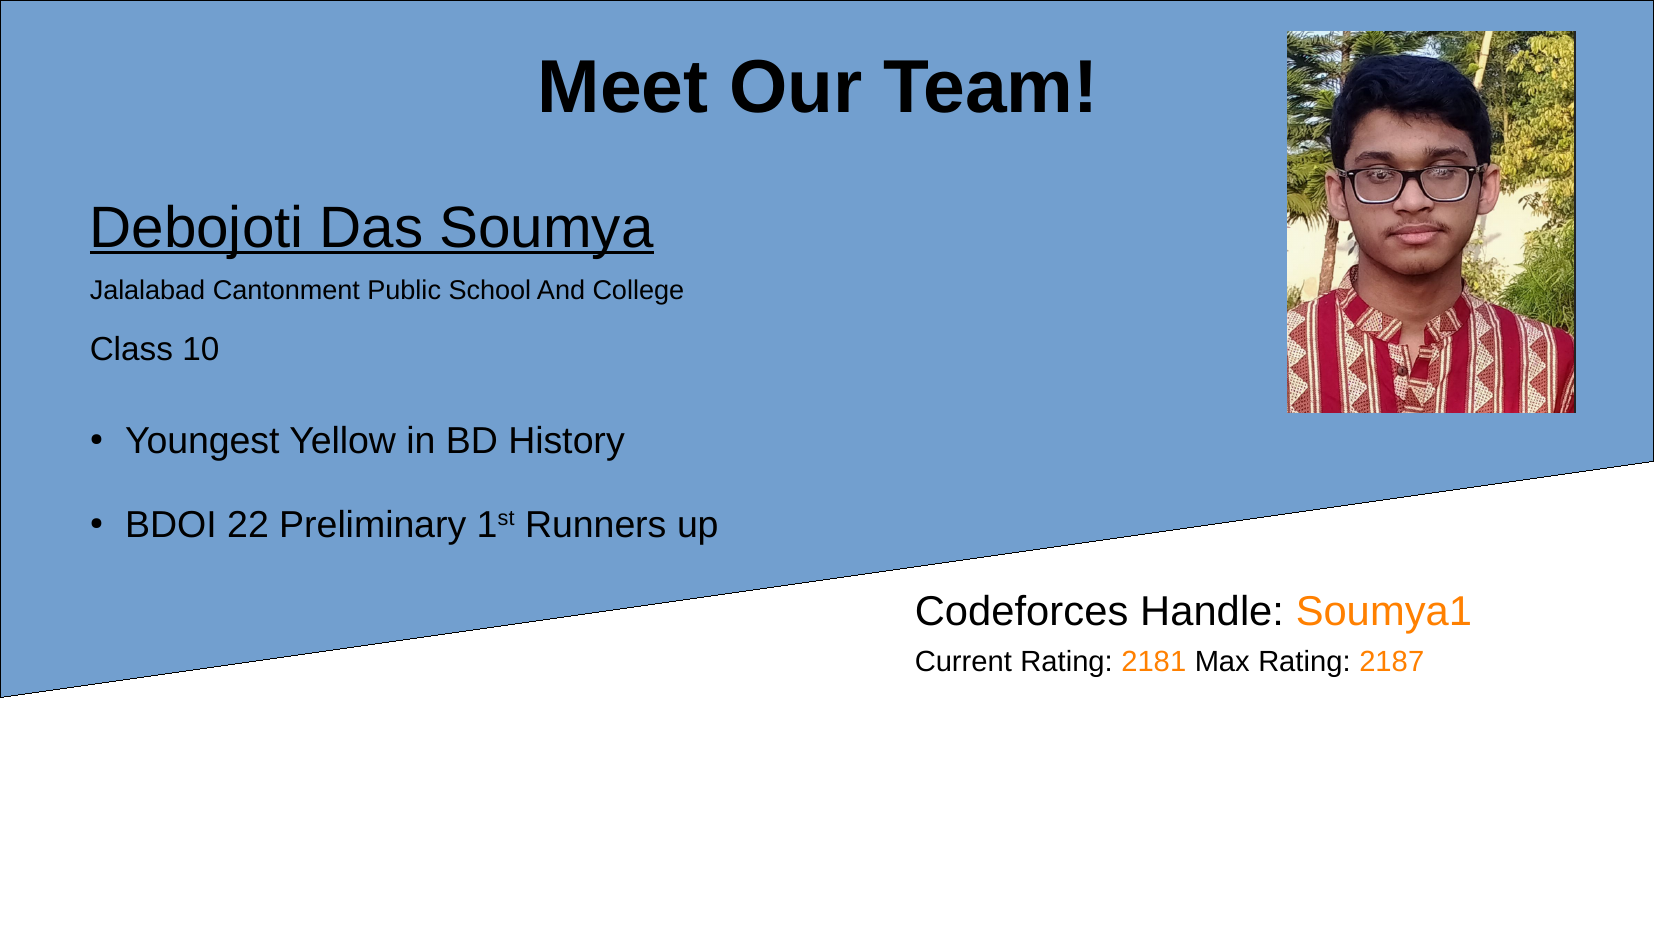

Meet Our Team!
Debojoti Das Soumya
Jalalabad Cantonment Public School And College
Class 10
Youngest Yellow in BD History
BDOI 22 Preliminary 1st Runners up
Codeforces Handle: Soumya1
Current Rating: 2181 Max Rating: 2187